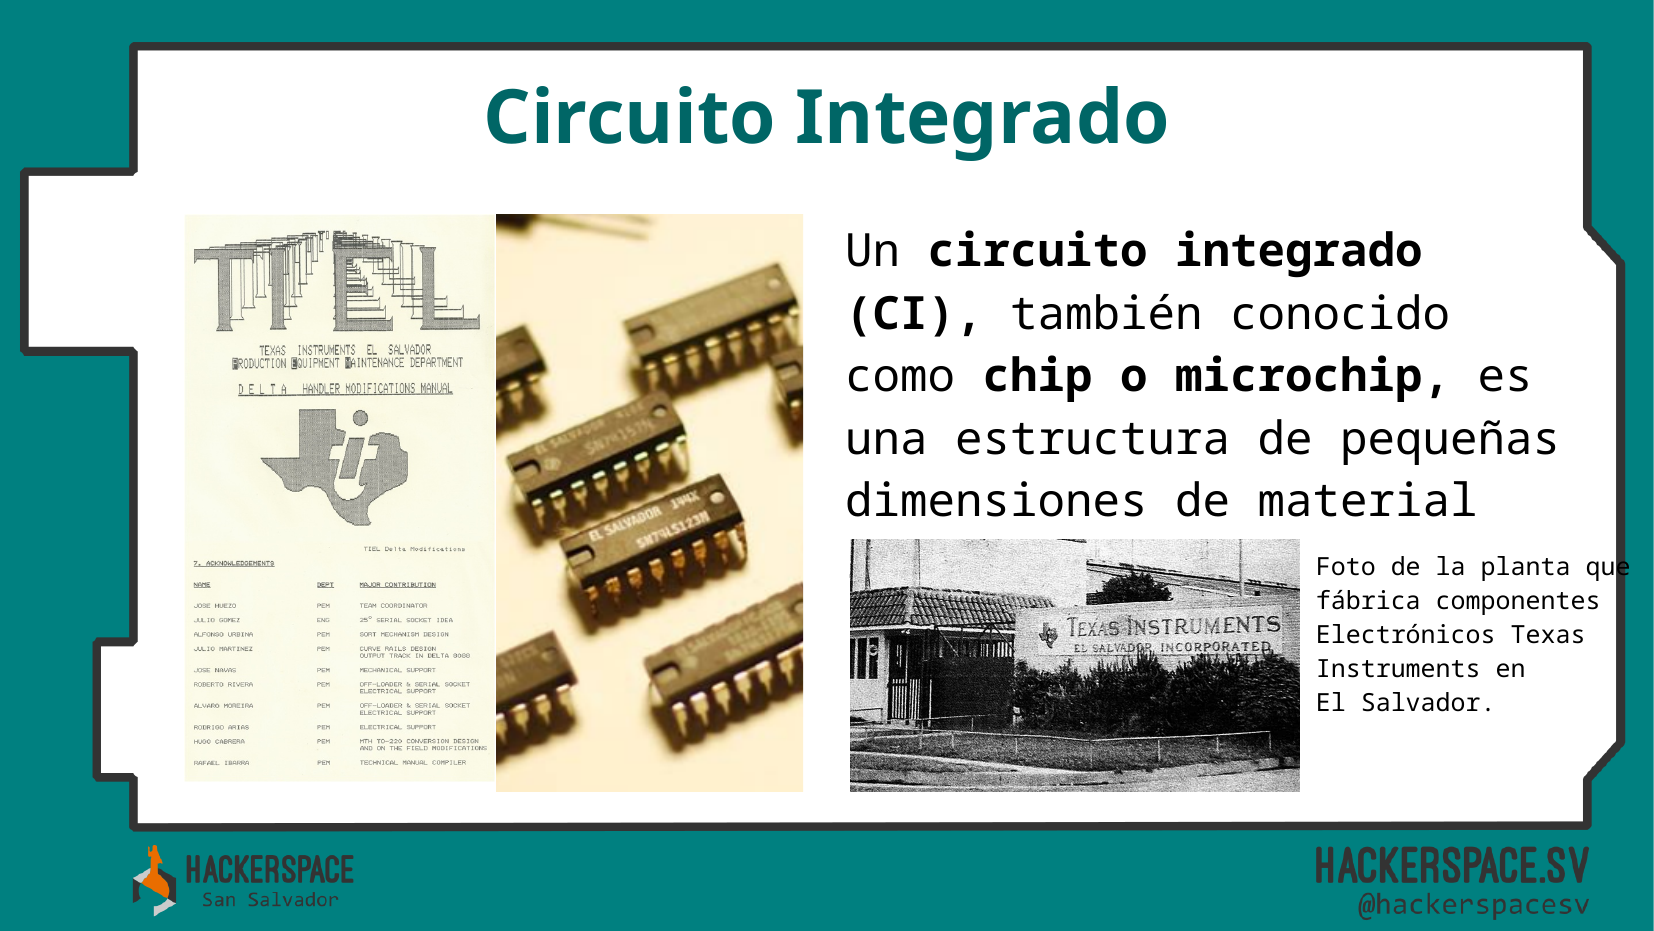

# Circuito Integrado
Un circuito integrado (CI), también conocido como chip o microchip, es una estructura de pequeñas dimensiones de material semiconductor.
Foto de la planta que
fábrica componentes
Electrónicos Texas
Instruments en
El Salvador.